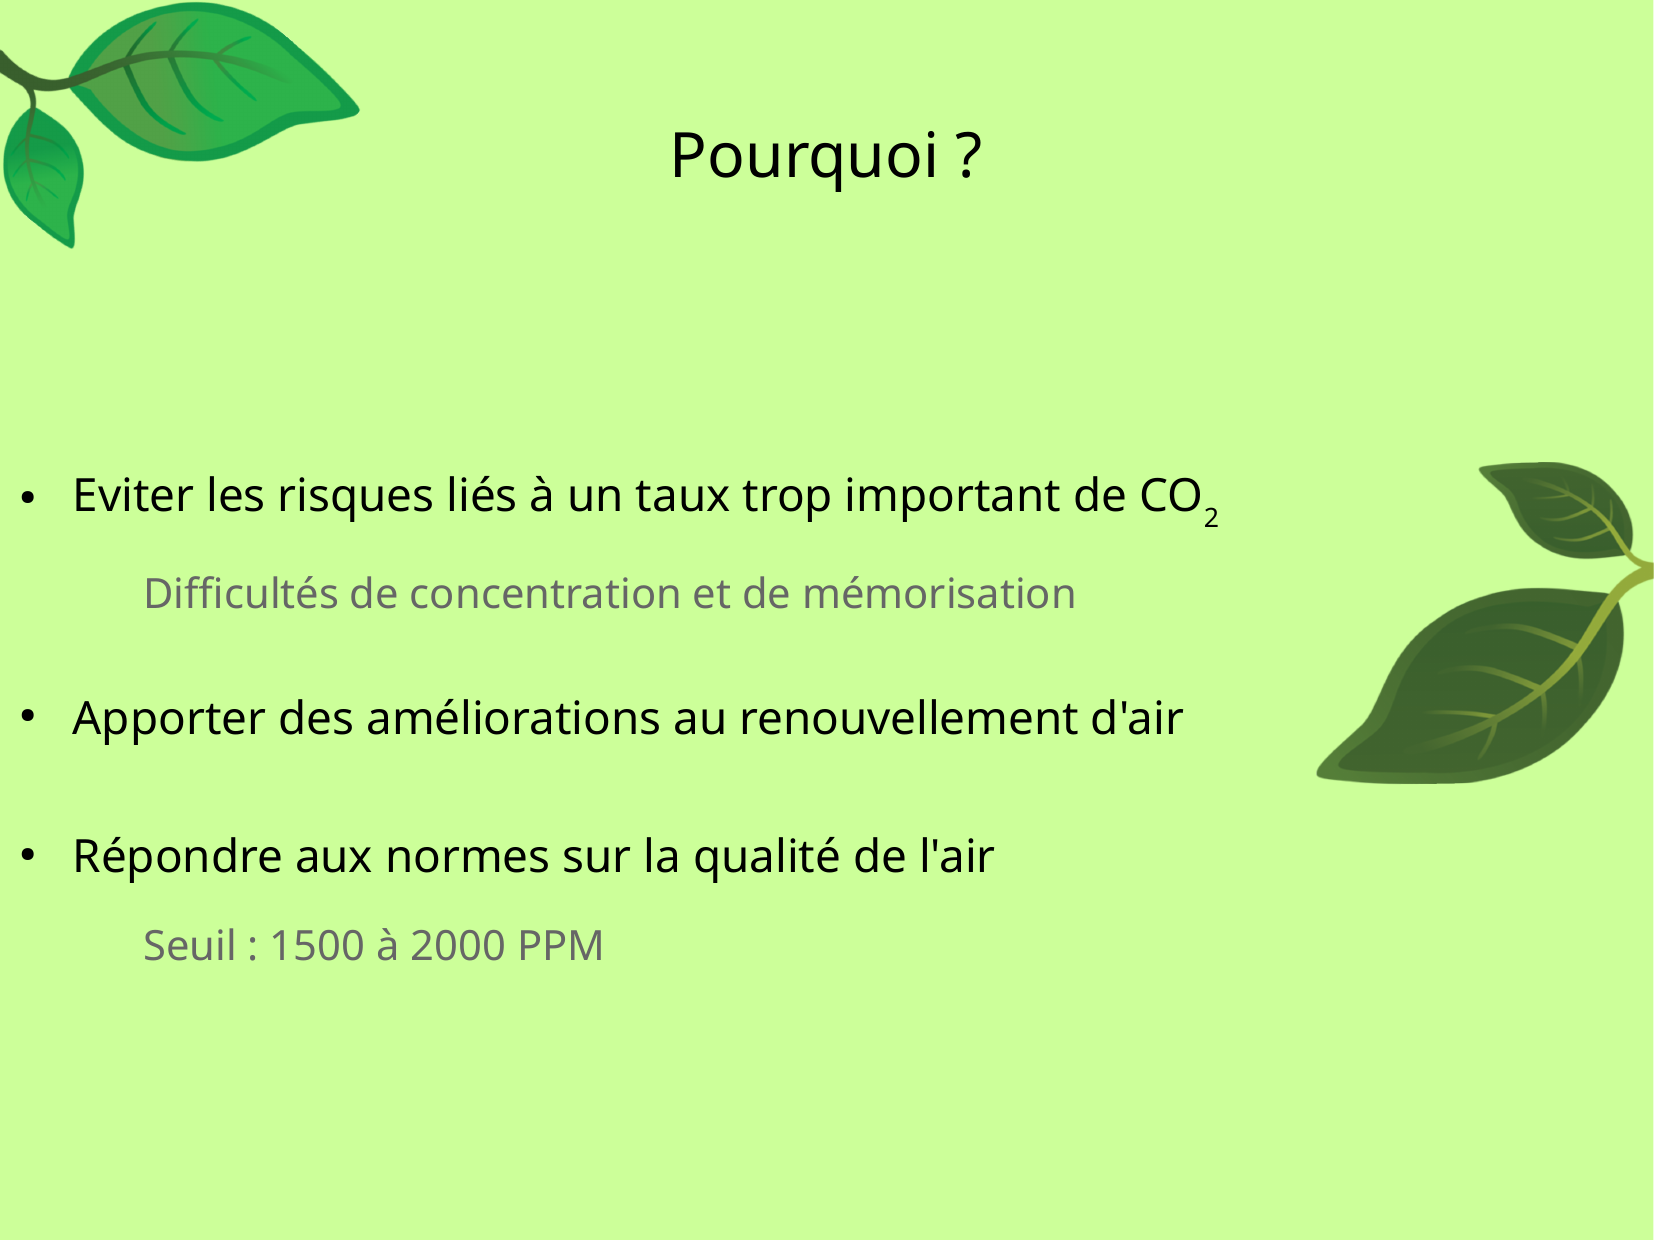

# Pourquoi ?
Eviter les risques liés à un taux trop important de CO2
Difficultés de concentration et de mémorisation
Apporter des améliorations au renouvellement d'air
Répondre aux normes sur la qualité de l'air
Seuil : 1500 à 2000 PPM